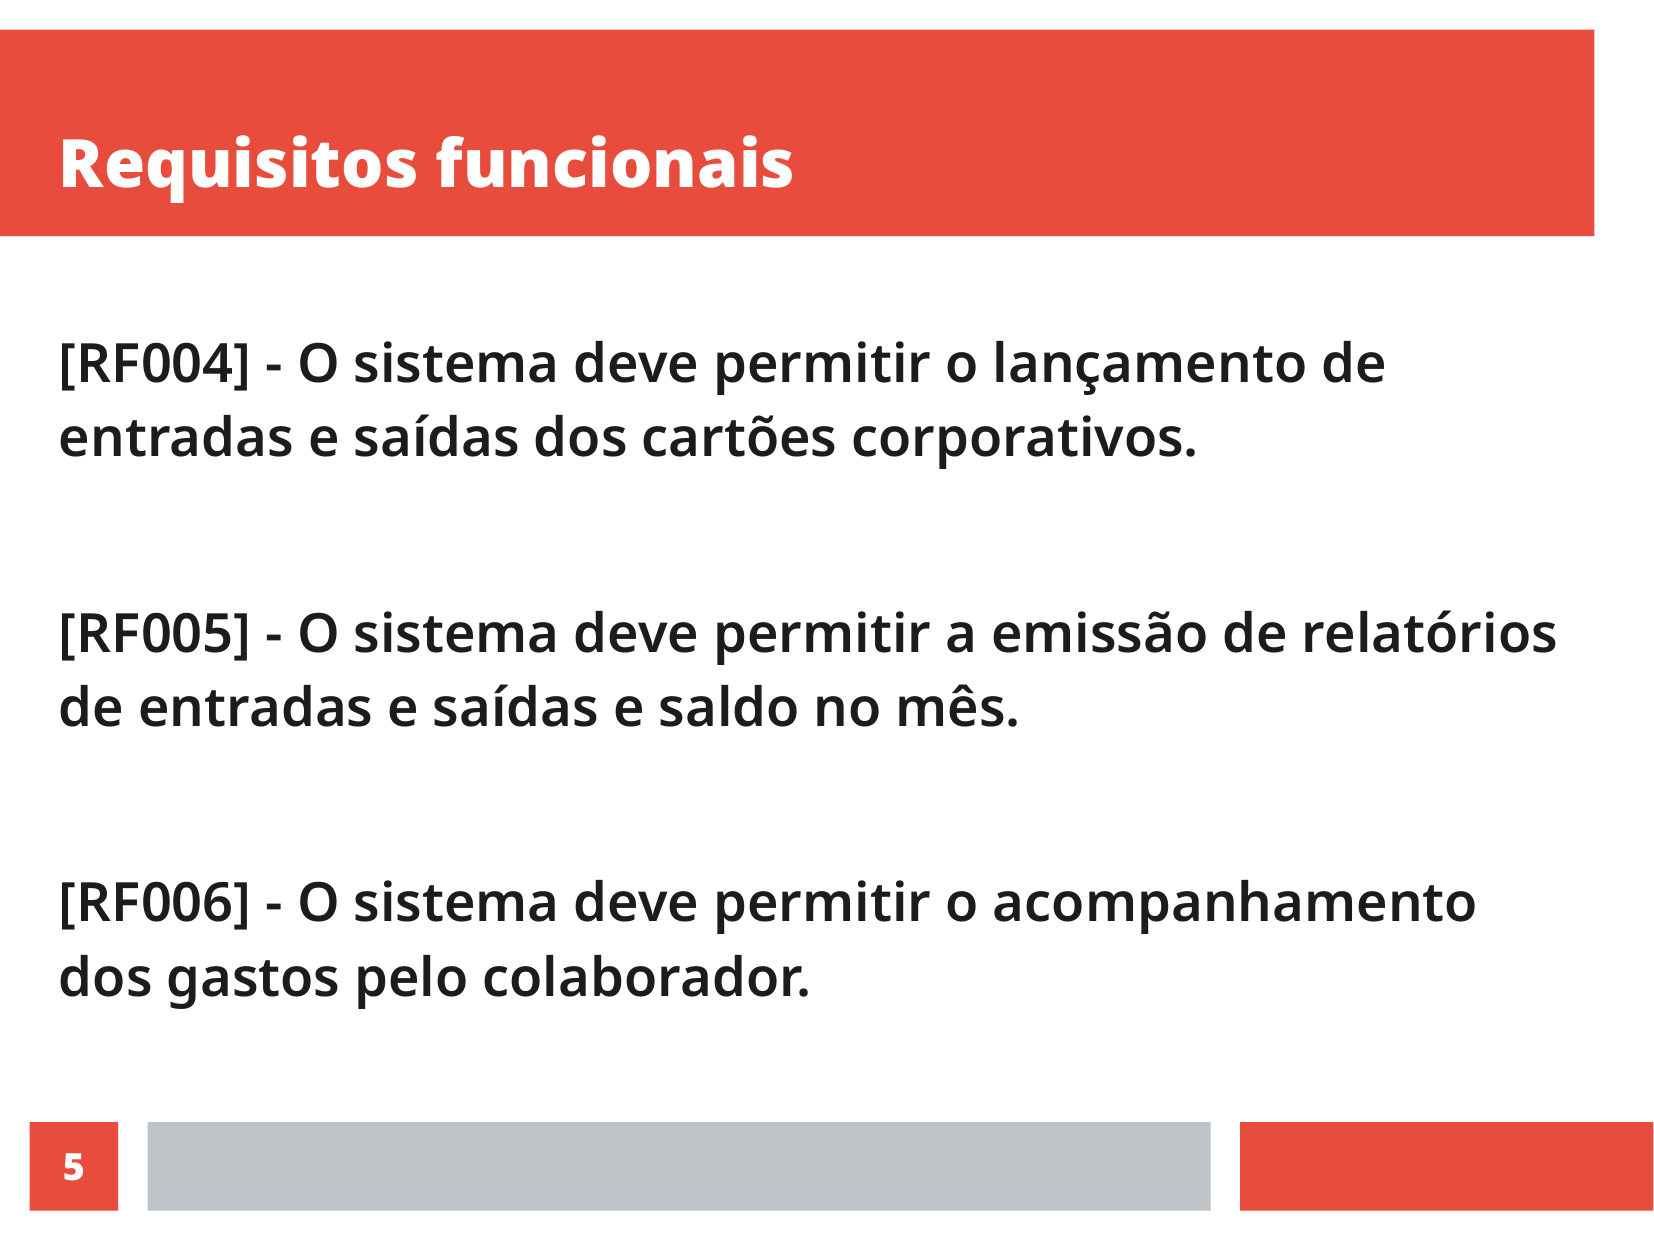

# Requisitos funcionais
[RF004] - O sistema deve permitir o lançamento de entradas e saídas dos cartões corporativos.
[RF005] - O sistema deve permitir a emissão de relatórios de entradas e saídas e saldo no mês.
[RF006] - O sistema deve permitir o acompanhamento dos gastos pelo colaborador.
5